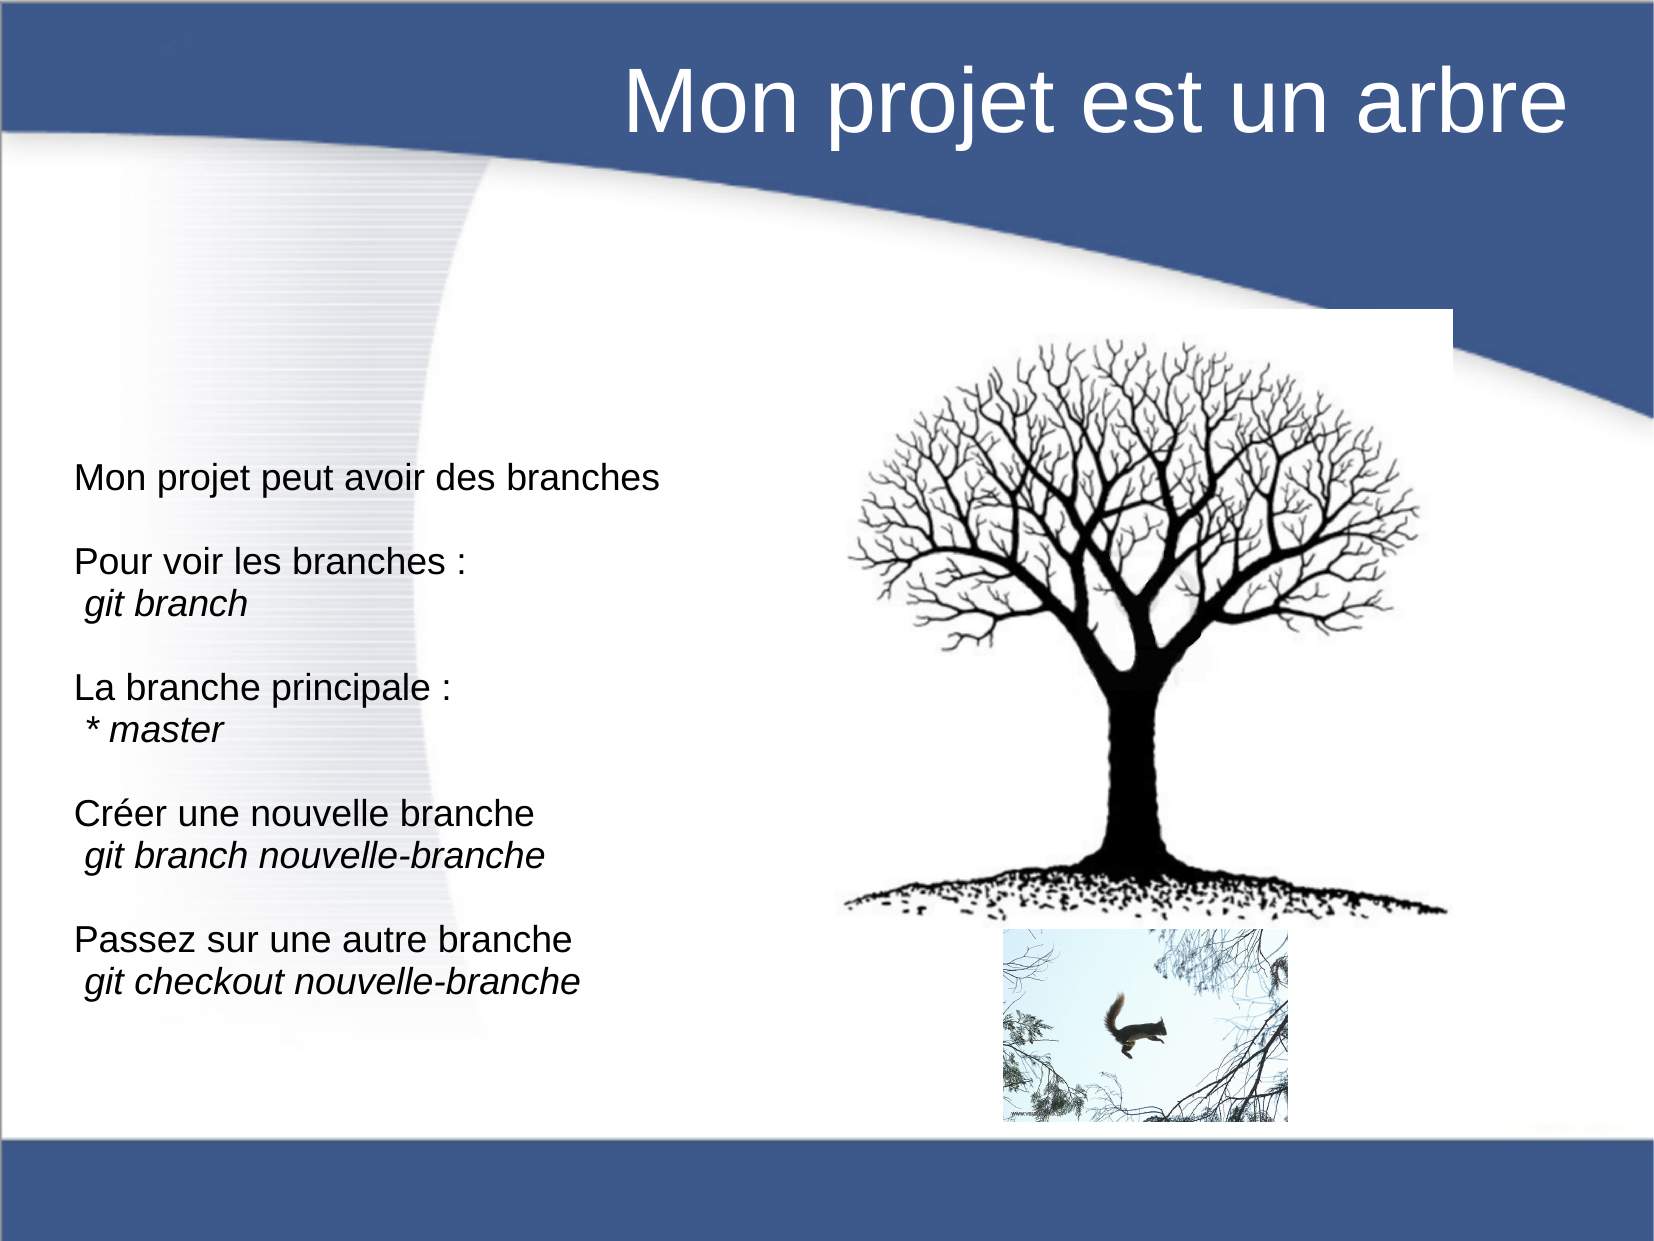

# Mon projet est un arbre
Mon projet peut avoir des branches
Pour voir les branches :
 git branch
La branche principale :
 * master
Créer une nouvelle branche
 git branch nouvelle-branche
Passez sur une autre branche
 git checkout nouvelle-branche